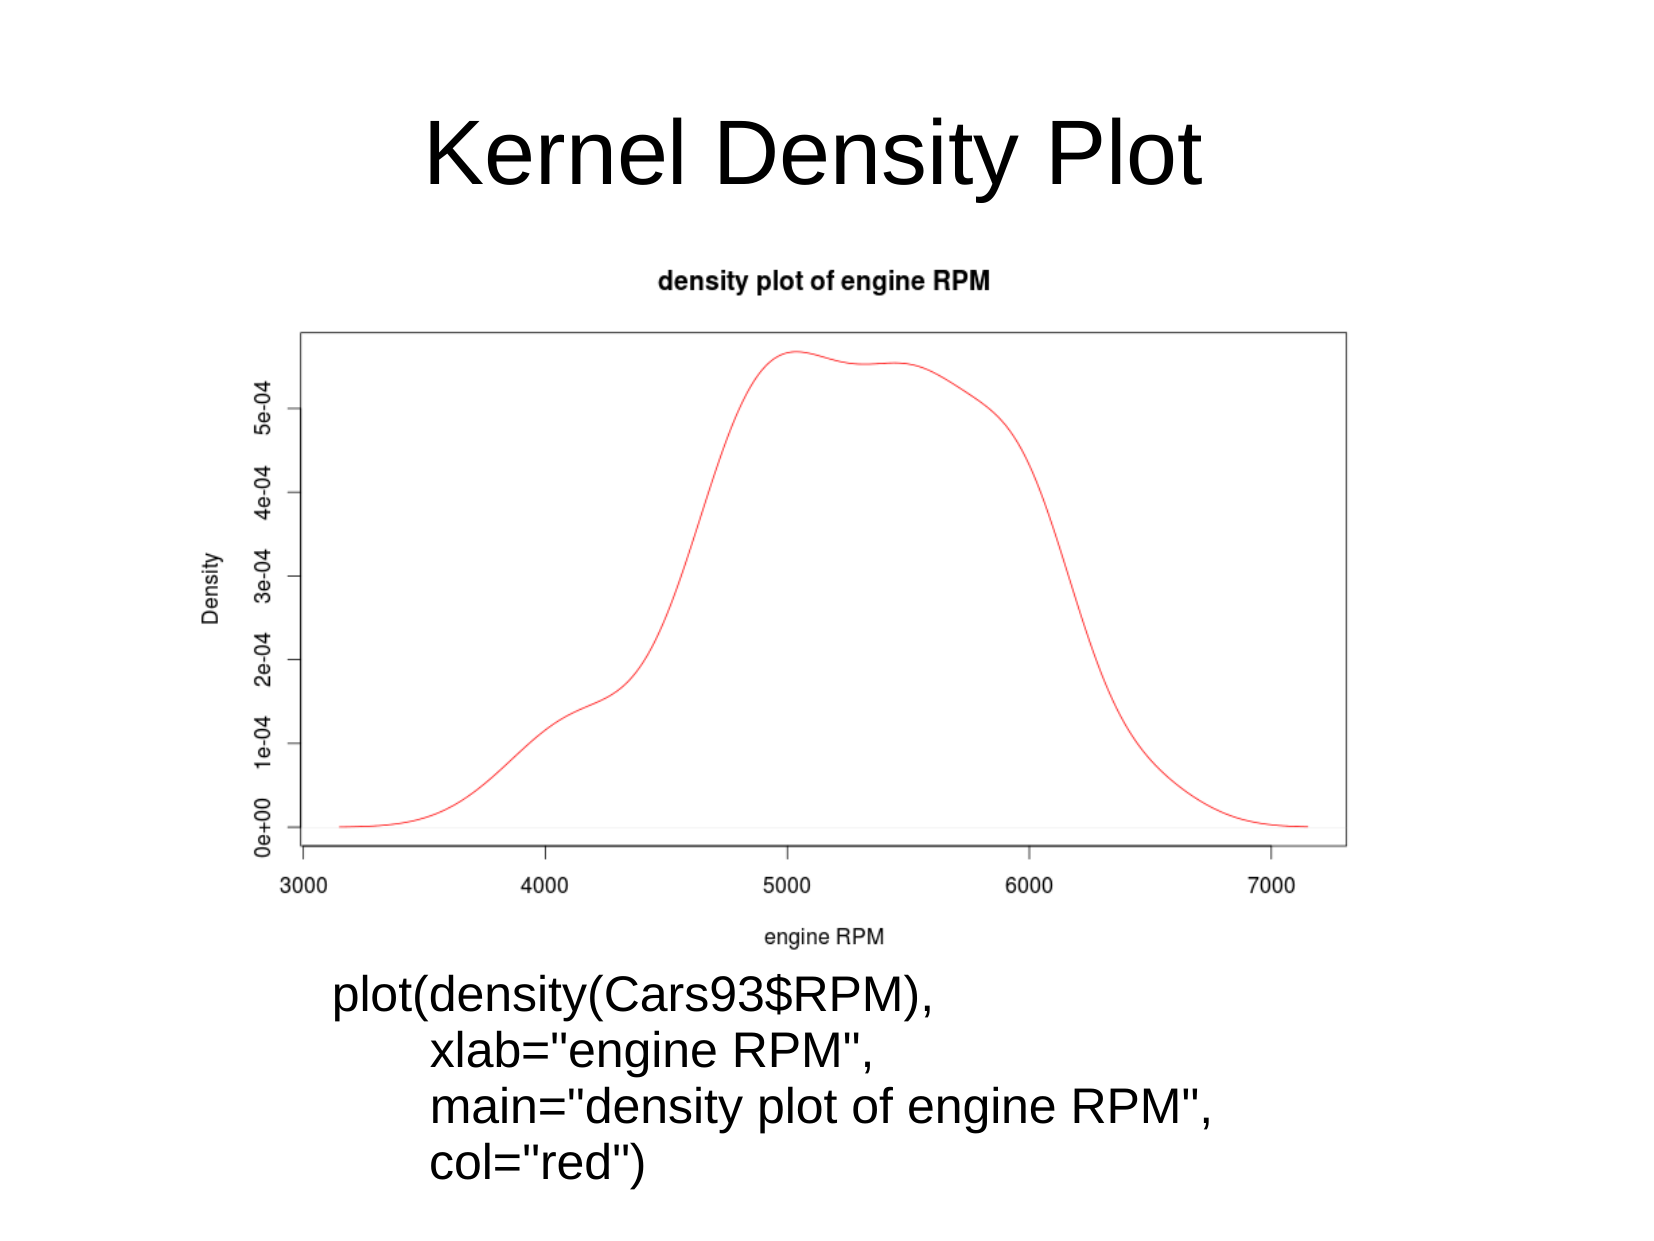

# Kernel Density Plot
 plot(density(Cars93$RPM),
 xlab="engine RPM",
 main="density plot of engine RPM", col="red")